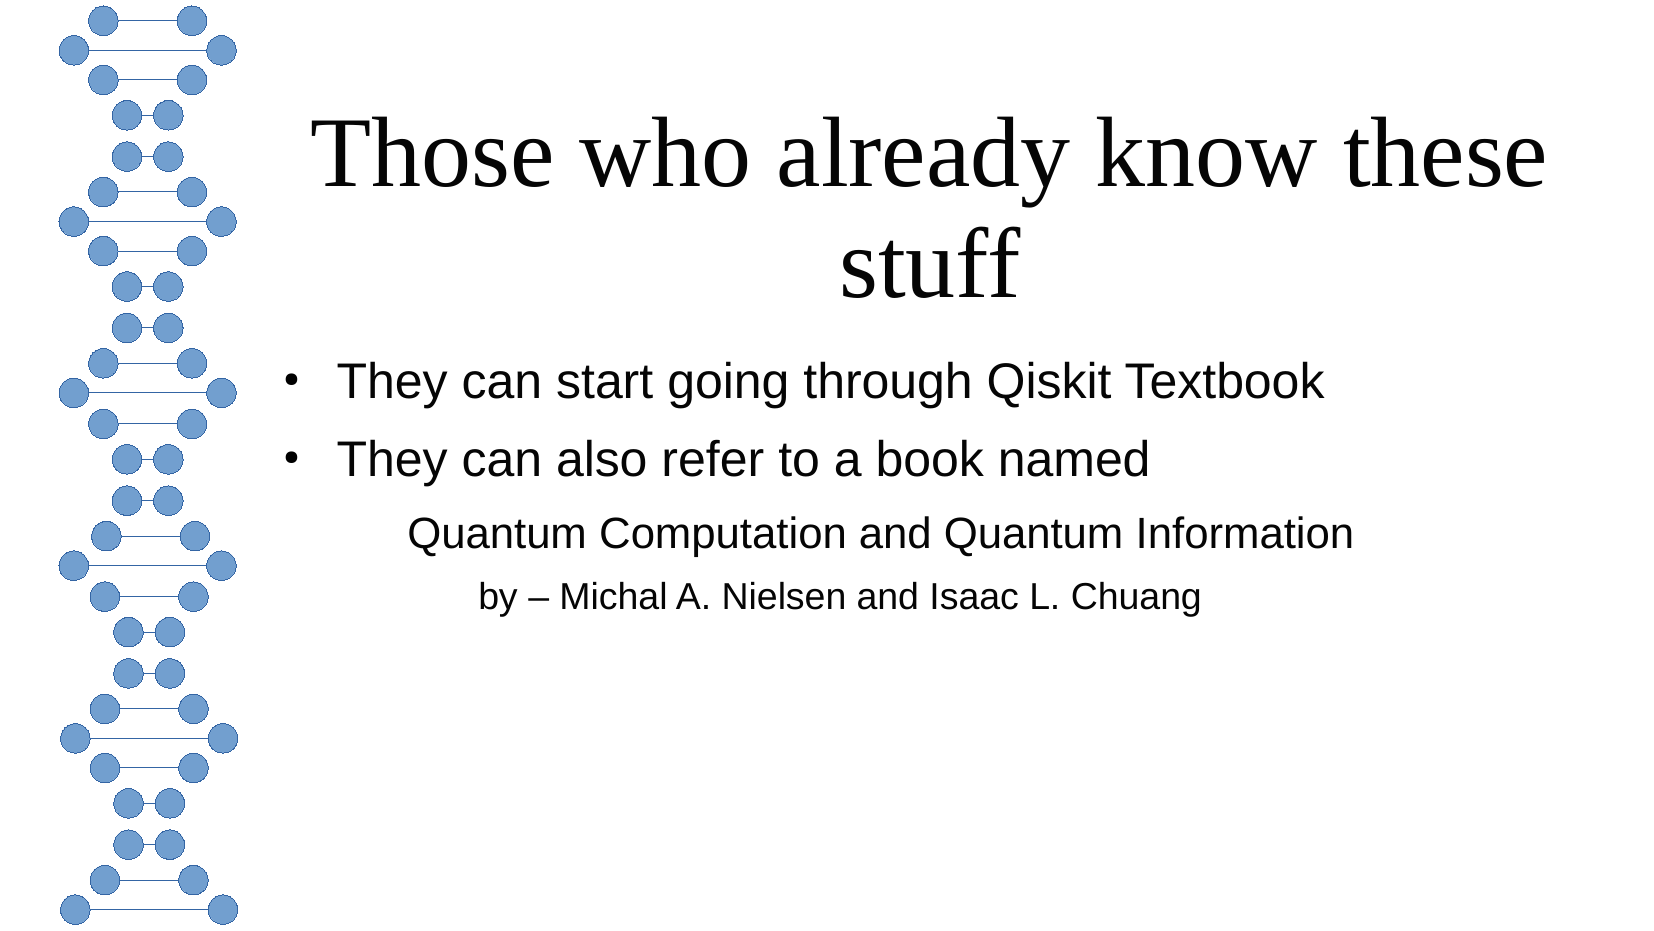

# Those who already know these stuff
They can start going through Qiskit Textbook
They can also refer to a book named
Quantum Computation and Quantum Information
by – Michal A. Nielsen and Isaac L. Chuang